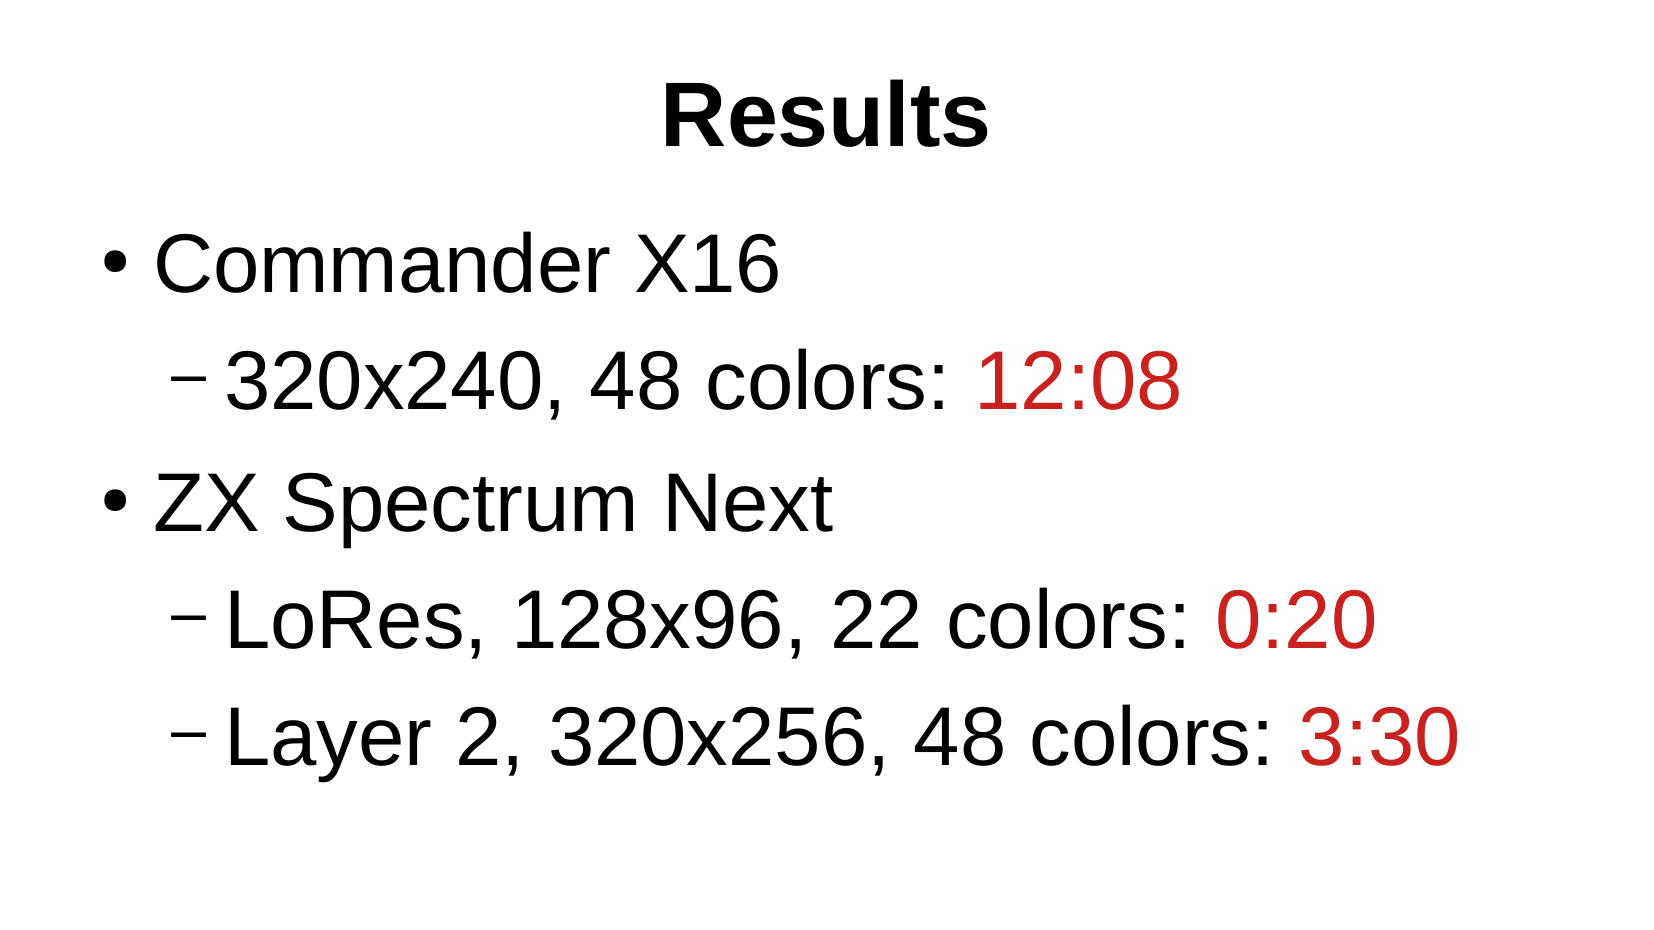

# Results
Commander X16
320x240, 48 colors: 12:08
ZX Spectrum Next
LoRes, 128x96, 22 colors: 0:20
Layer 2, 320x256, 48 colors: 3:30